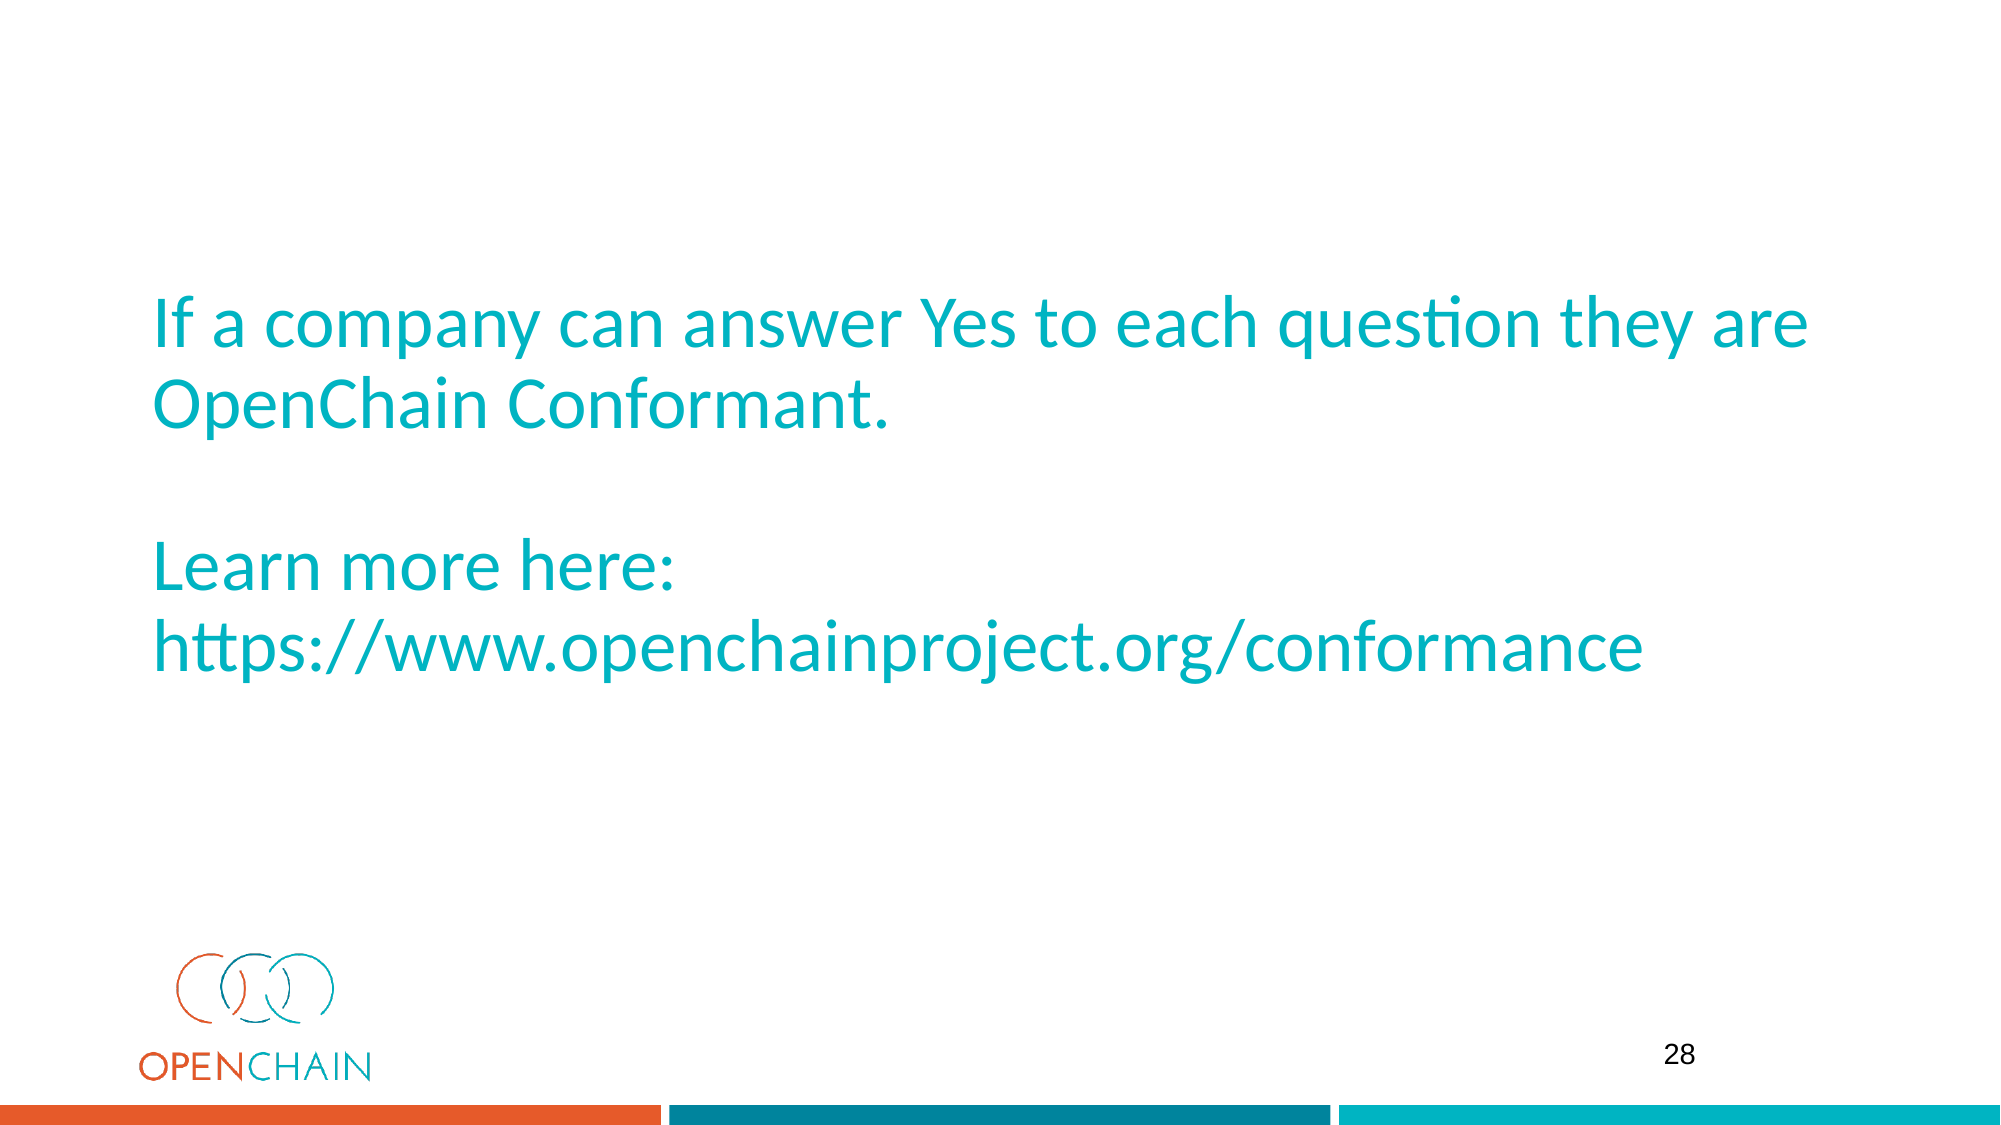

# If a company can answer Yes to each question they are OpenChain Conformant. Learn more here: https://www.openchainproject.org/conformance